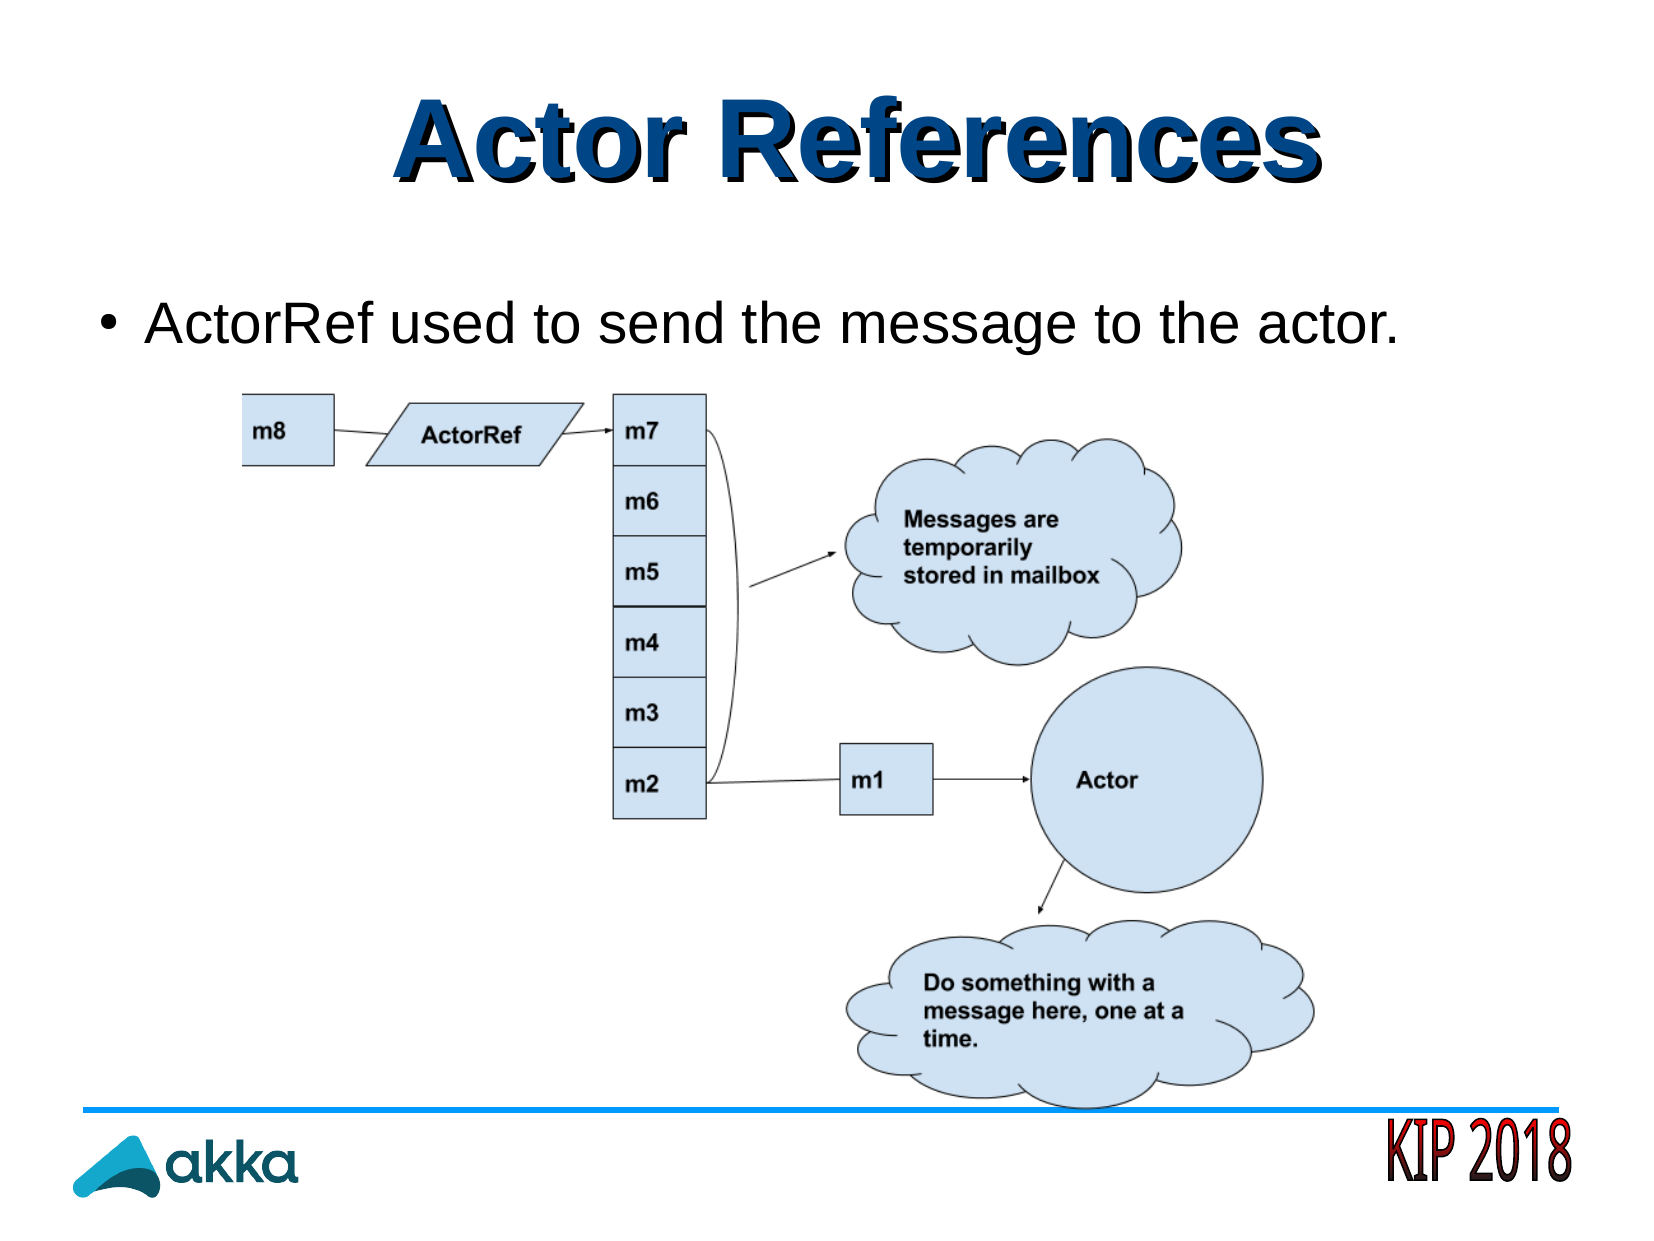

Actor References
# ActorRef used to send the message to the actor.